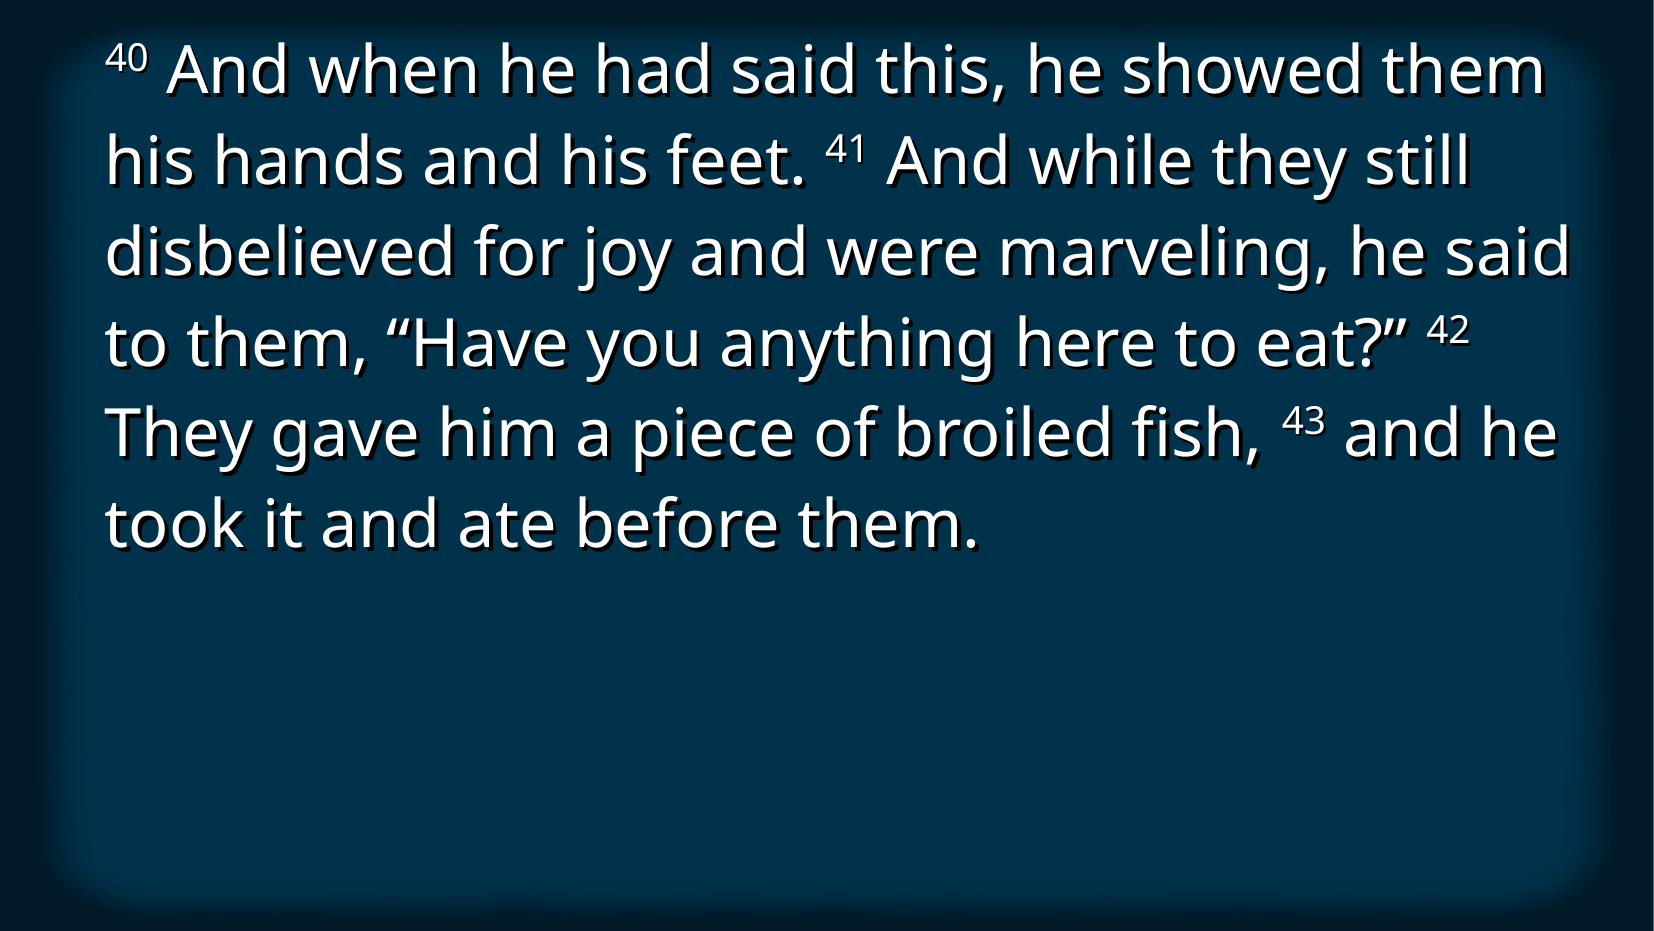

40 And when he had said this, he showed them his hands and his feet. 41 And while they still disbelieved for joy and were marveling, he said to them, “Have you anything here to eat?” 42 They gave him a piece of broiled fish, 43 and he took it and ate before them.